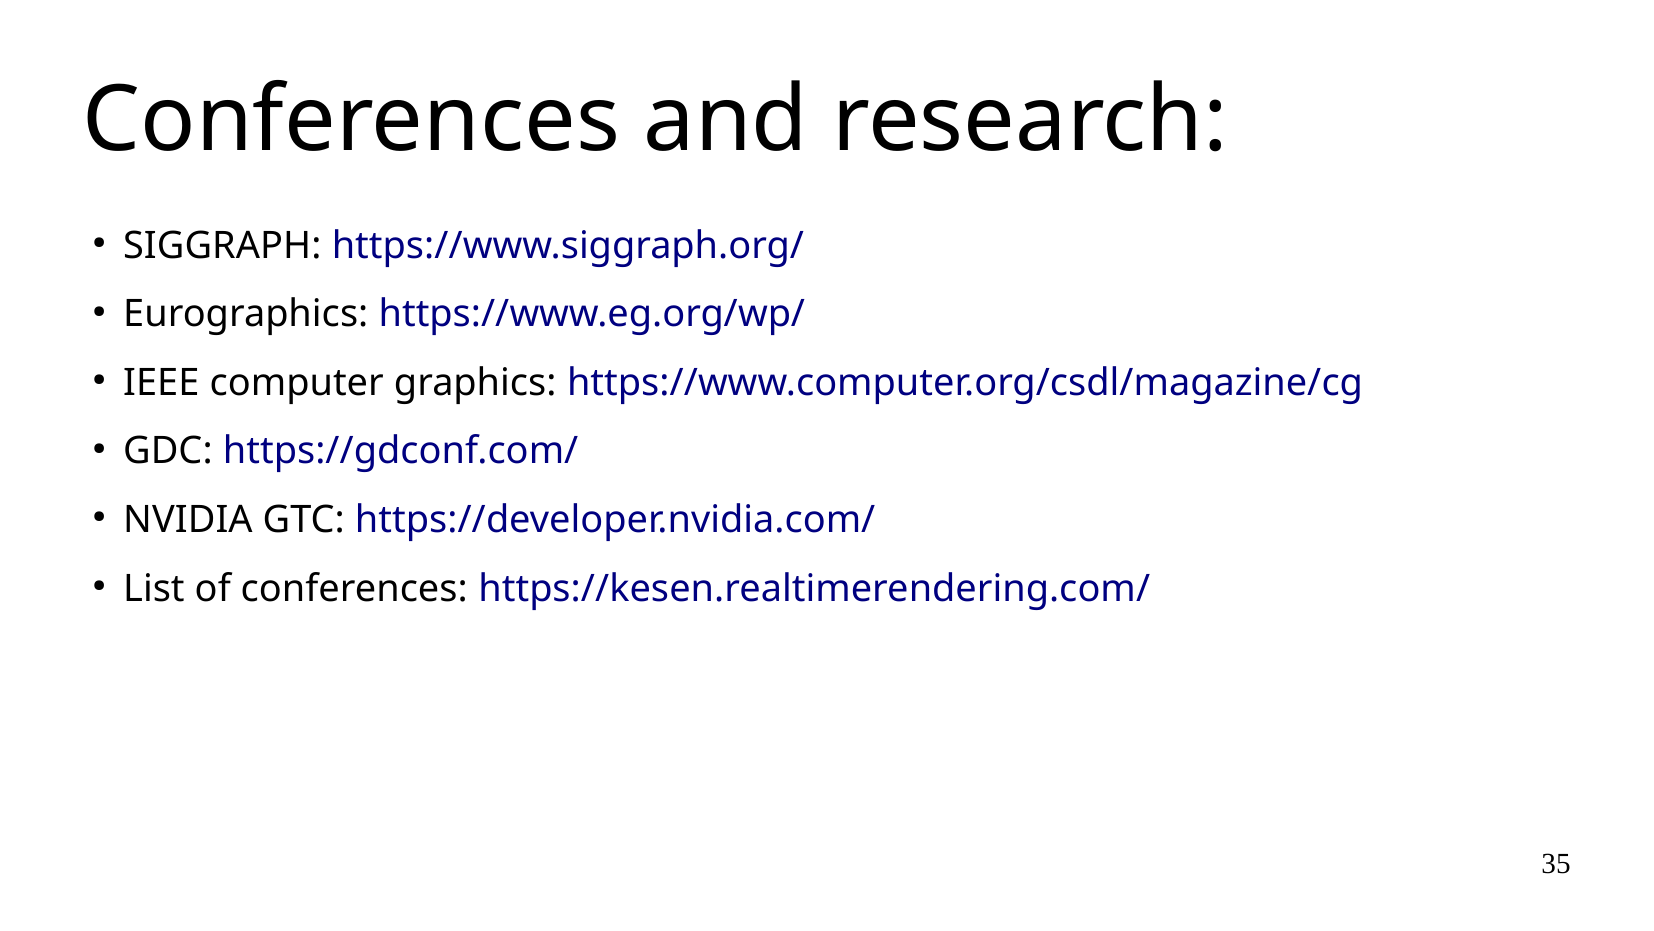

# Conferences and research:
SIGGRAPH: https://www.siggraph.org/
Eurographics: https://www.eg.org/wp/
IEEE computer graphics: https://www.computer.org/csdl/magazine/cg
GDC: https://gdconf.com/
NVIDIA GTC: https://developer.nvidia.com/
List of conferences: https://kesen.realtimerendering.com/
35